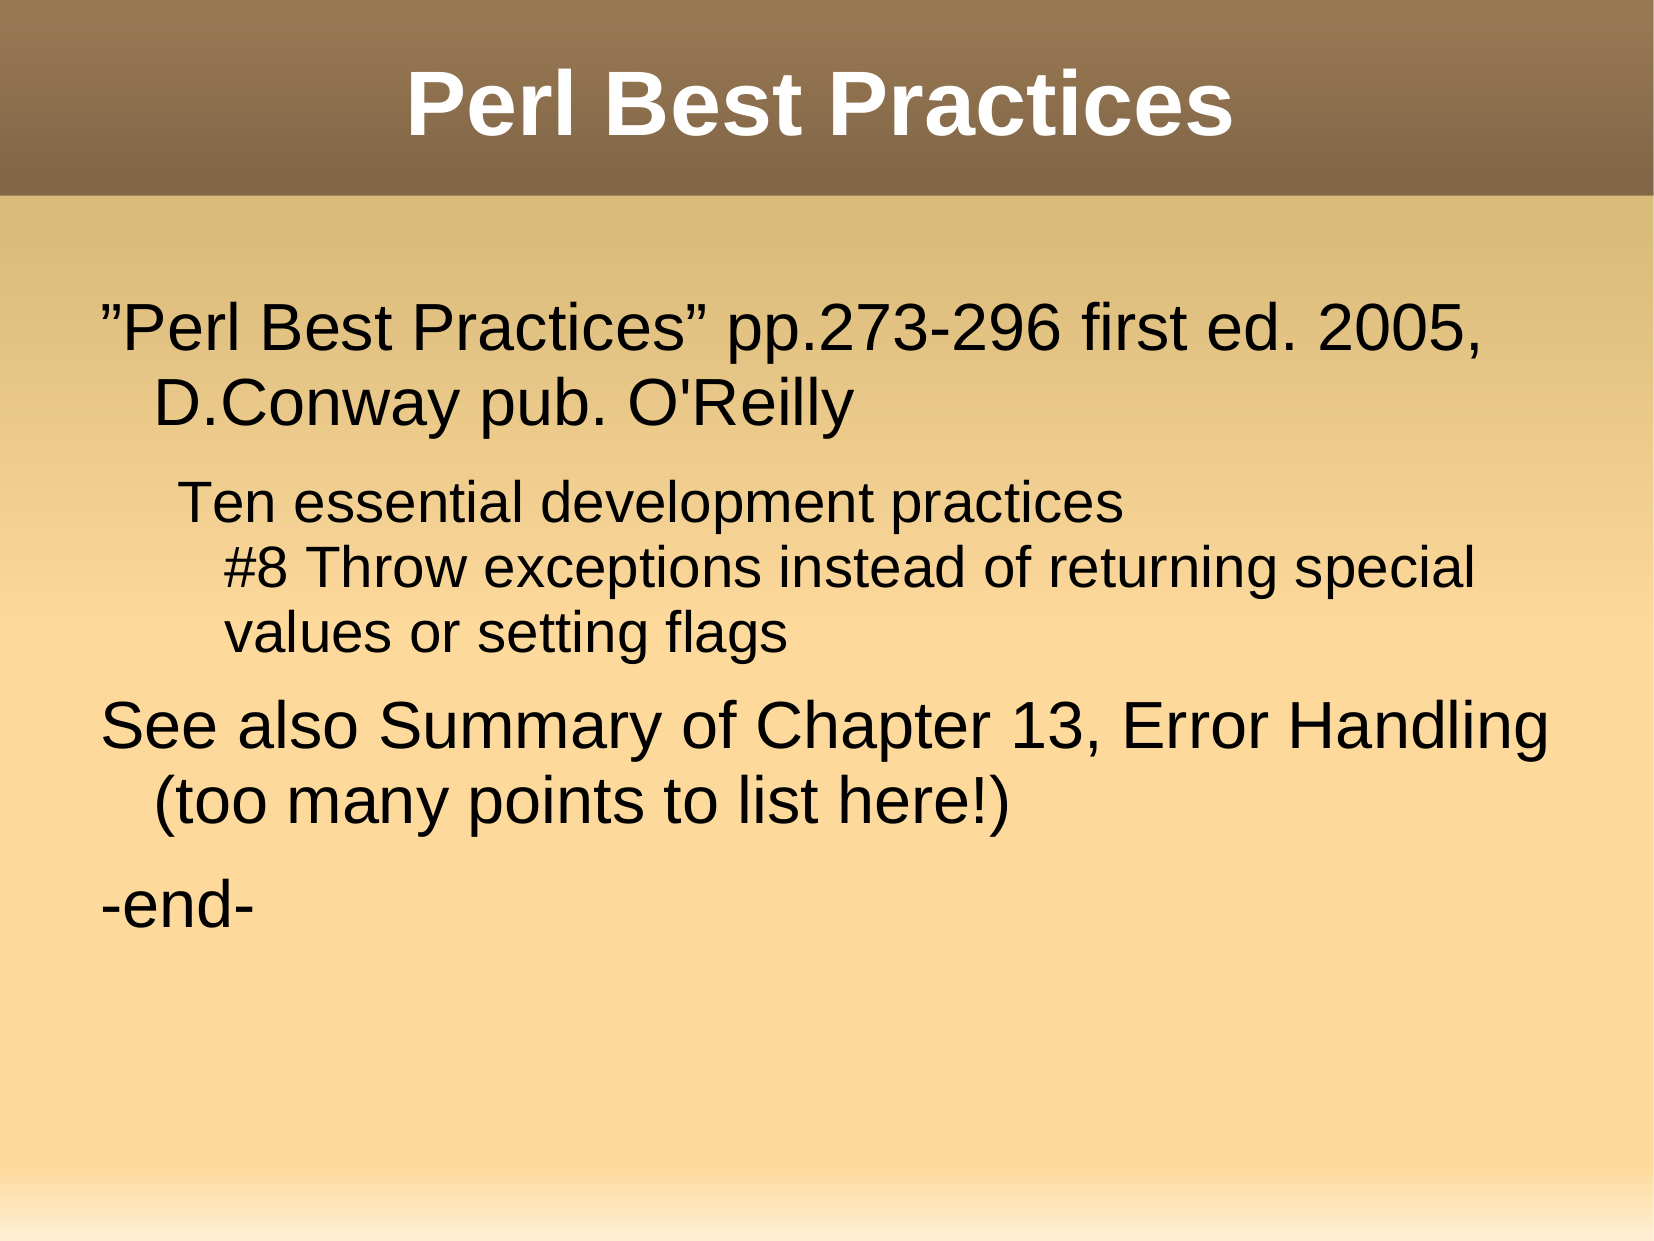

# Perl Best Practices
”Perl Best Practices” pp.273-296 first ed. 2005, D.Conway pub. O'Reilly
Ten essential development practices
#8 Throw exceptions instead of returning special values or setting flags
See also Summary of Chapter 13, Error Handling (too many points to list here!)
-end-